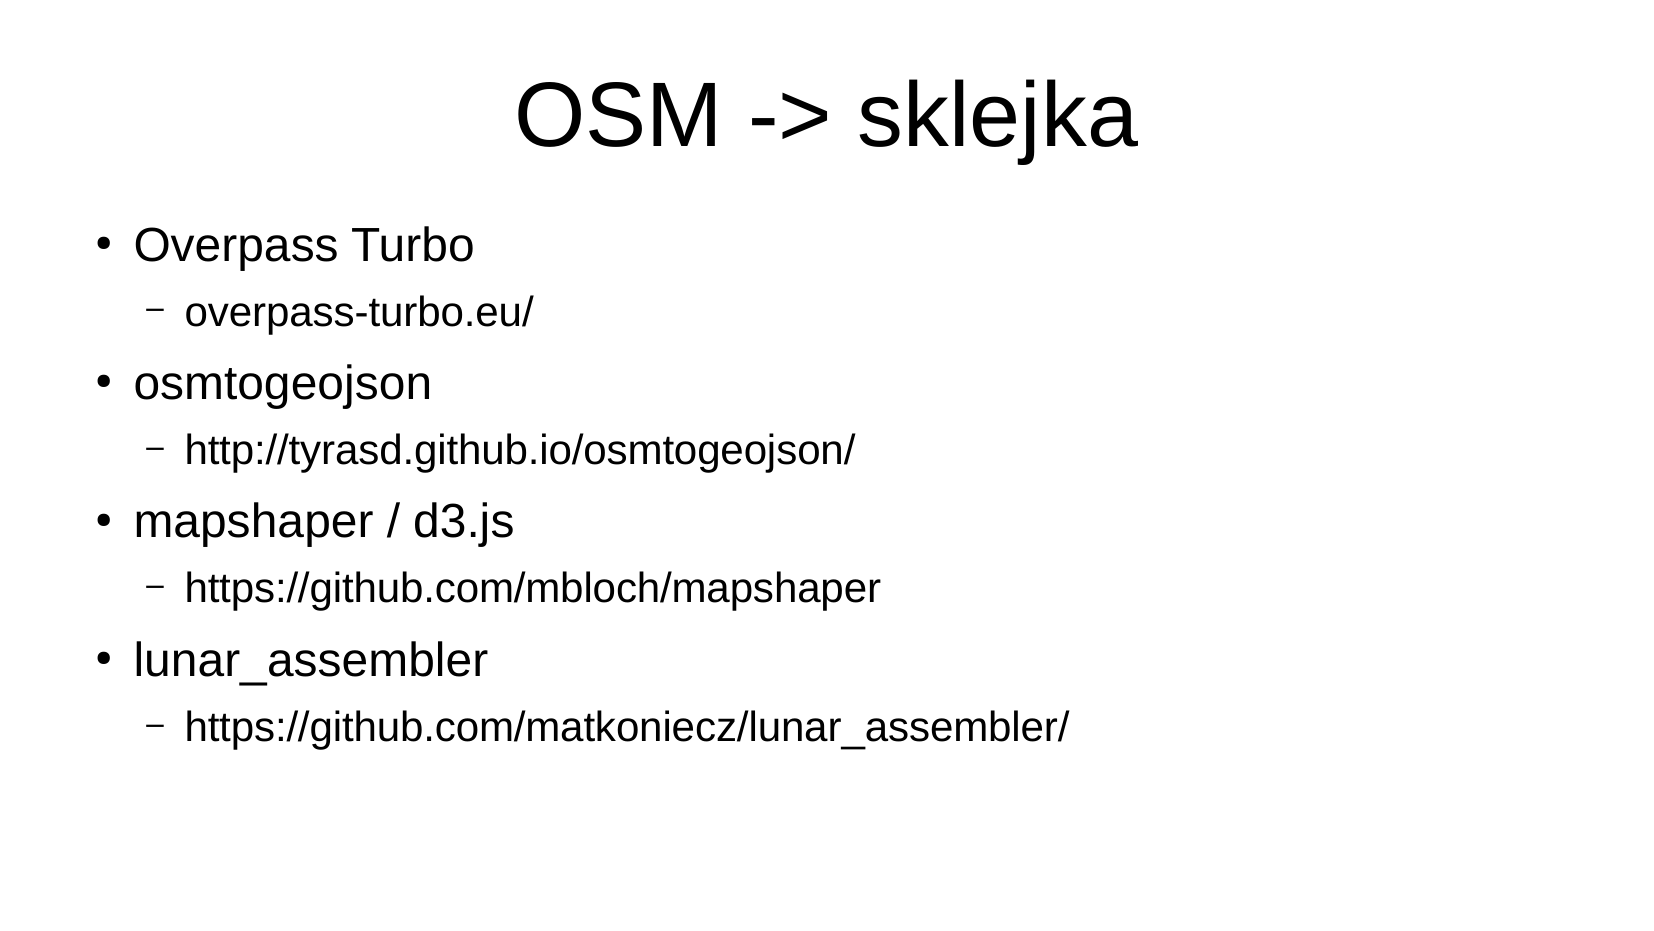

# OSM -> sklejka
Overpass Turbo
overpass-turbo.eu/
osmtogeojson
http://tyrasd.github.io/osmtogeojson/
mapshaper / d3.js
https://github.com/mbloch/mapshaper
lunar_assembler
https://github.com/matkoniecz/lunar_assembler/